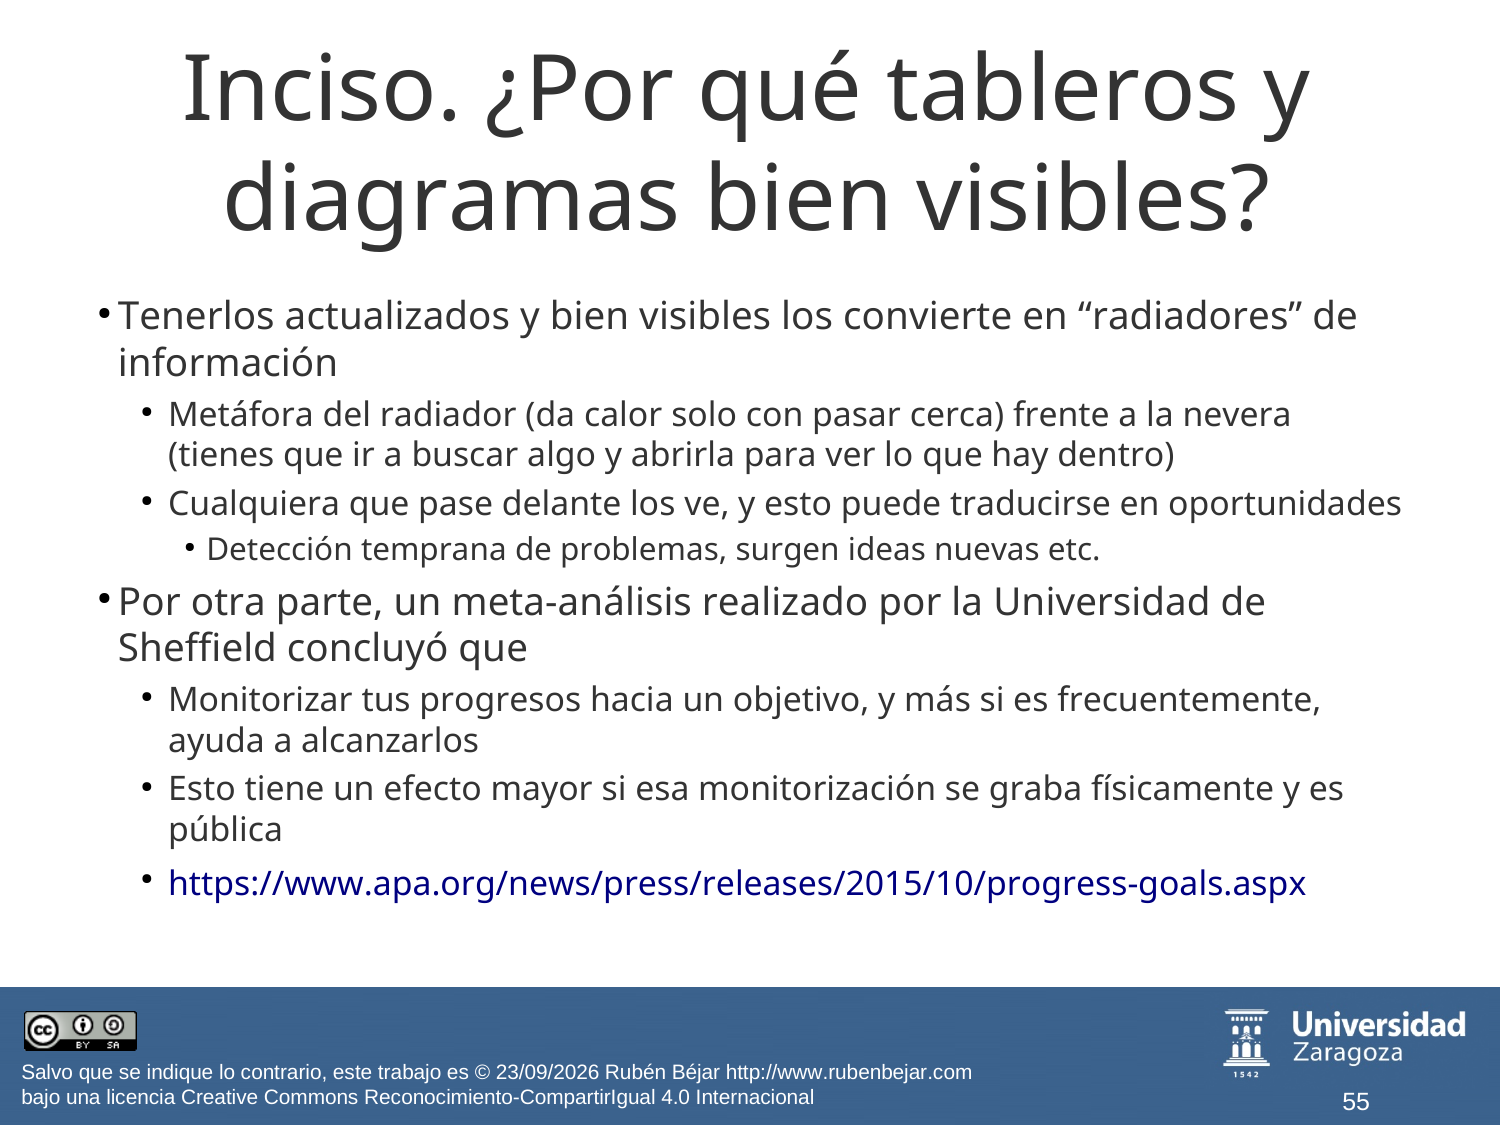

# Inciso. ¿Por qué tableros y diagramas bien visibles?
Tenerlos actualizados y bien visibles los convierte en “radiadores” de información
Metáfora del radiador (da calor solo con pasar cerca) frente a la nevera (tienes que ir a buscar algo y abrirla para ver lo que hay dentro)
Cualquiera que pase delante los ve, y esto puede traducirse en oportunidades
Detección temprana de problemas, surgen ideas nuevas etc.
Por otra parte, un meta-análisis realizado por la Universidad de Sheffield concluyó que
Monitorizar tus progresos hacia un objetivo, y más si es frecuentemente, ayuda a alcanzarlos
Esto tiene un efecto mayor si esa monitorización se graba físicamente y es pública
https://www.apa.org/news/press/releases/2015/10/progress-goals.aspx